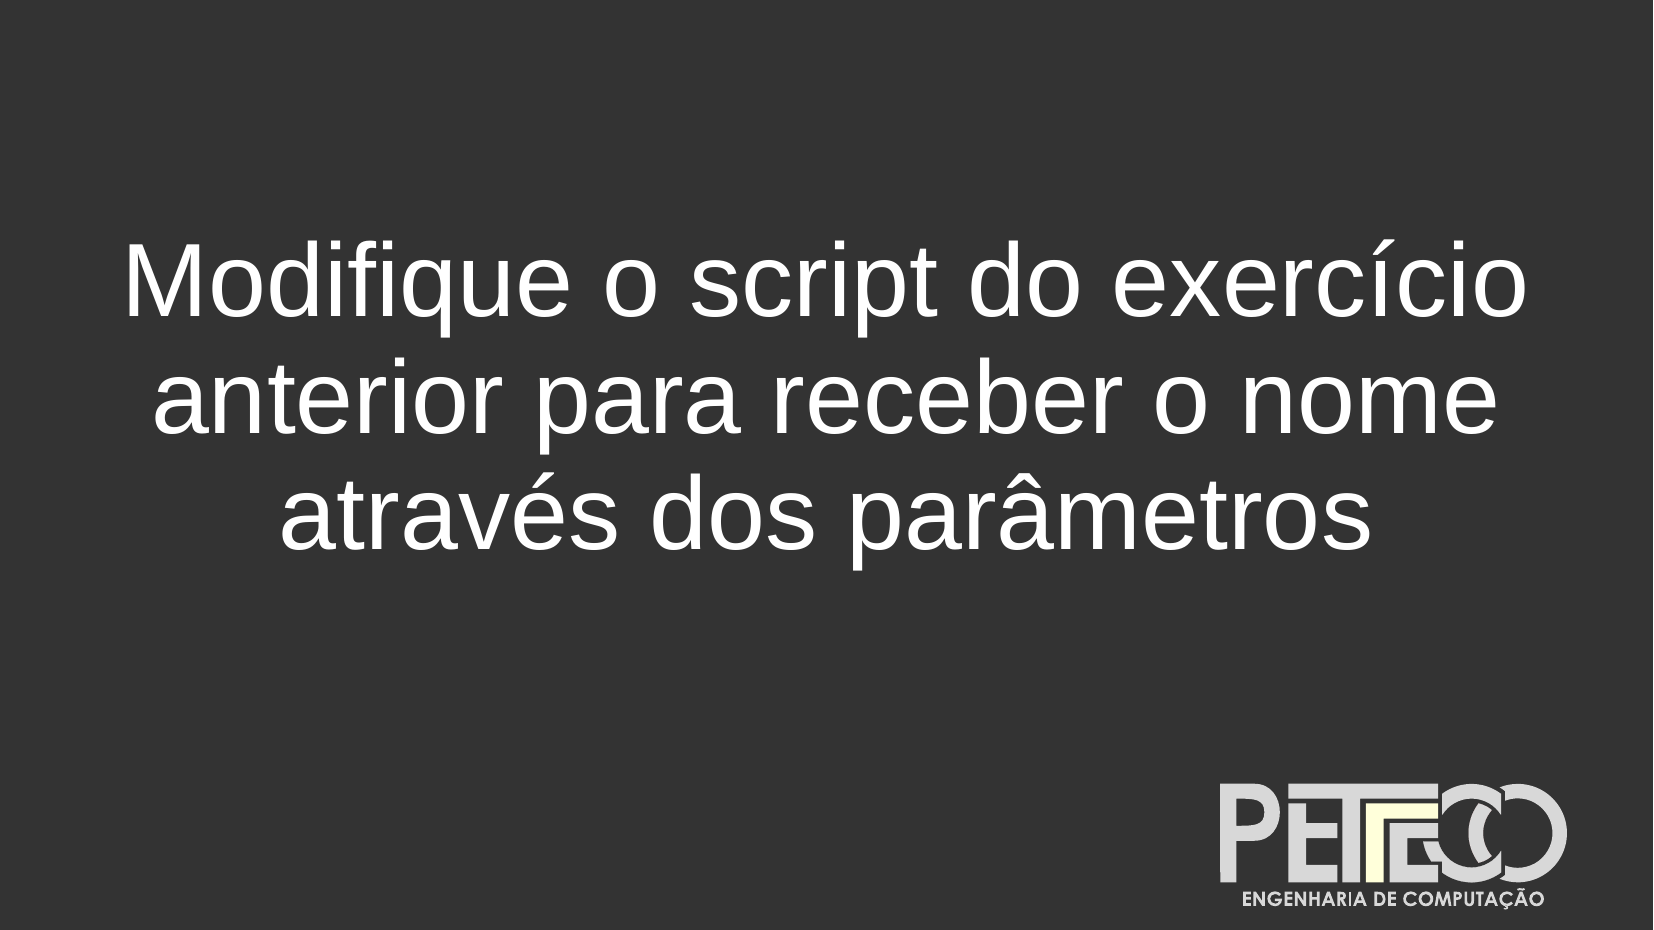

# Modifique o script do exercício anterior para receber o nome através dos parâmetros